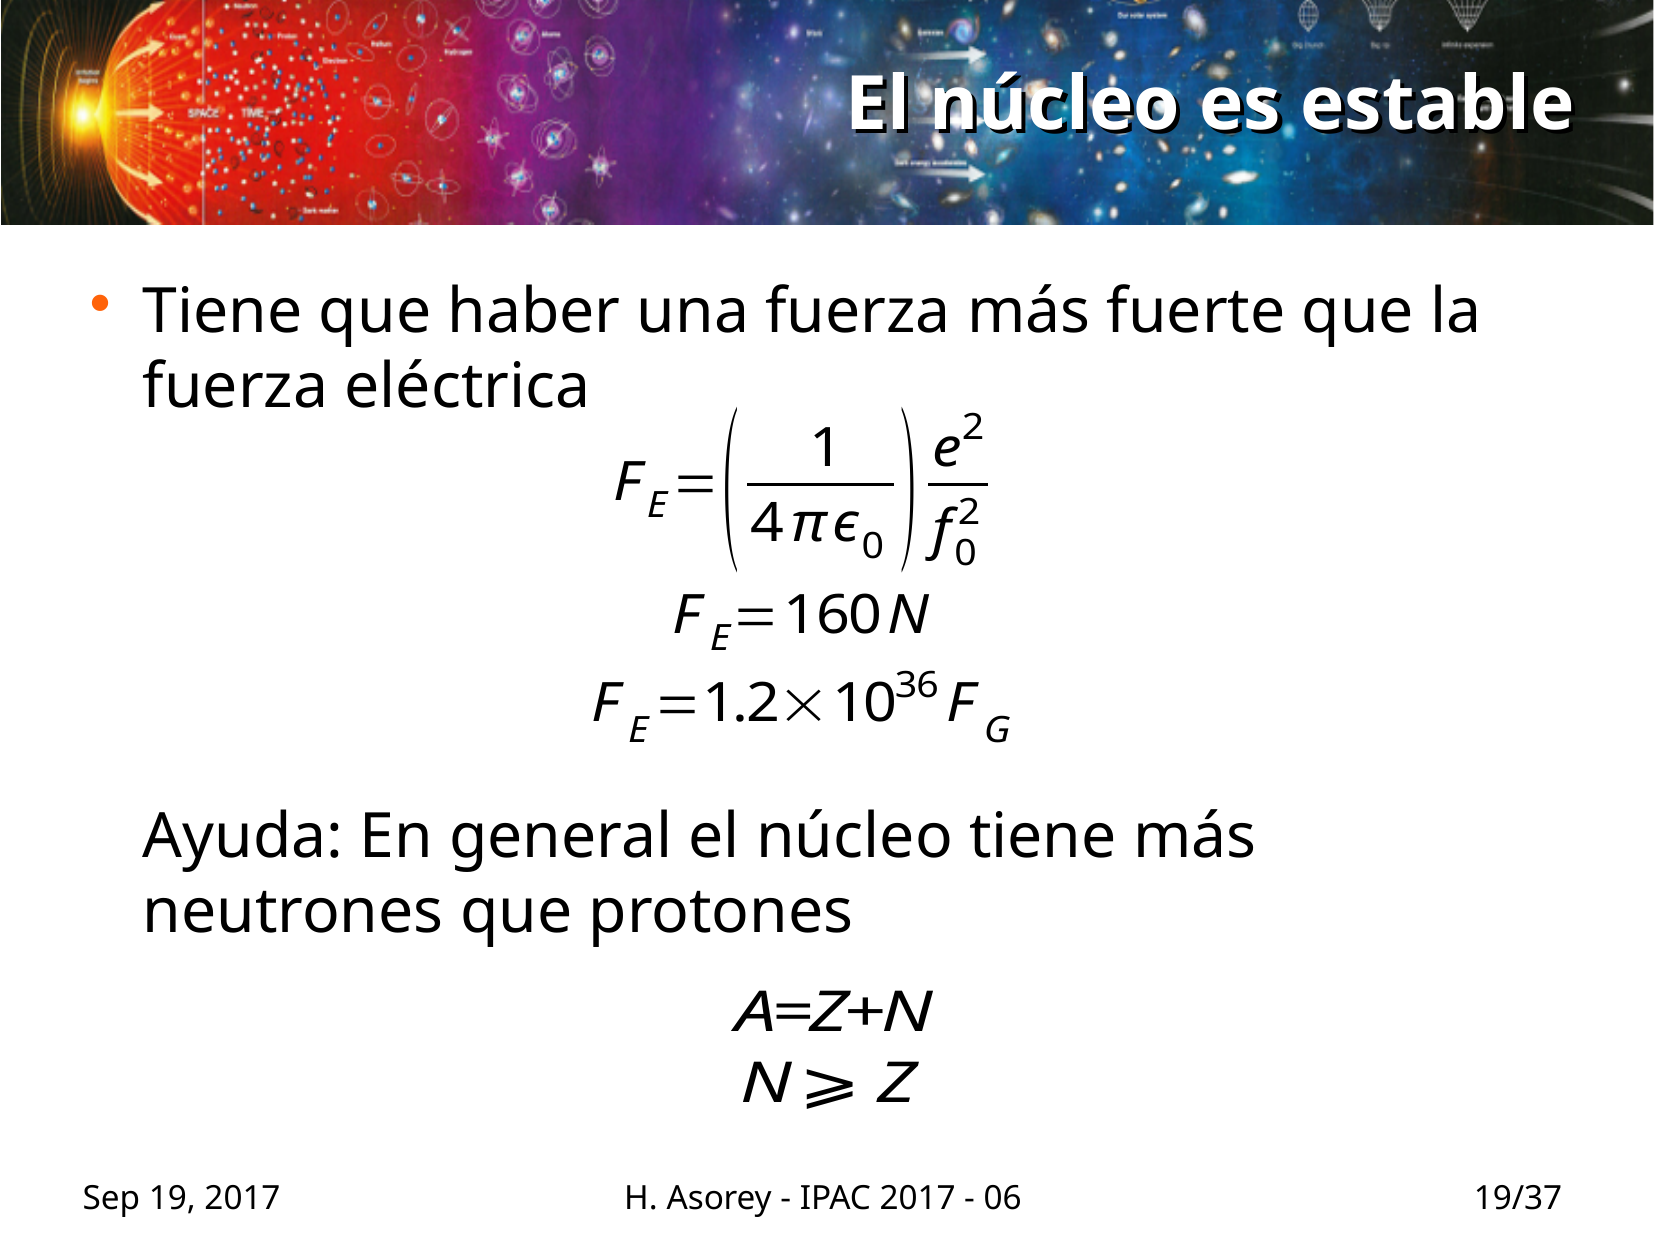

# El núcleo es estable
Tiene que haber una fuerza más fuerte que la fuerza eléctrica
Ayuda: En general el núcleo tiene más neutrones que protones
Sep 19, 2017
H. Asorey - IPAC 2017 - 06
19